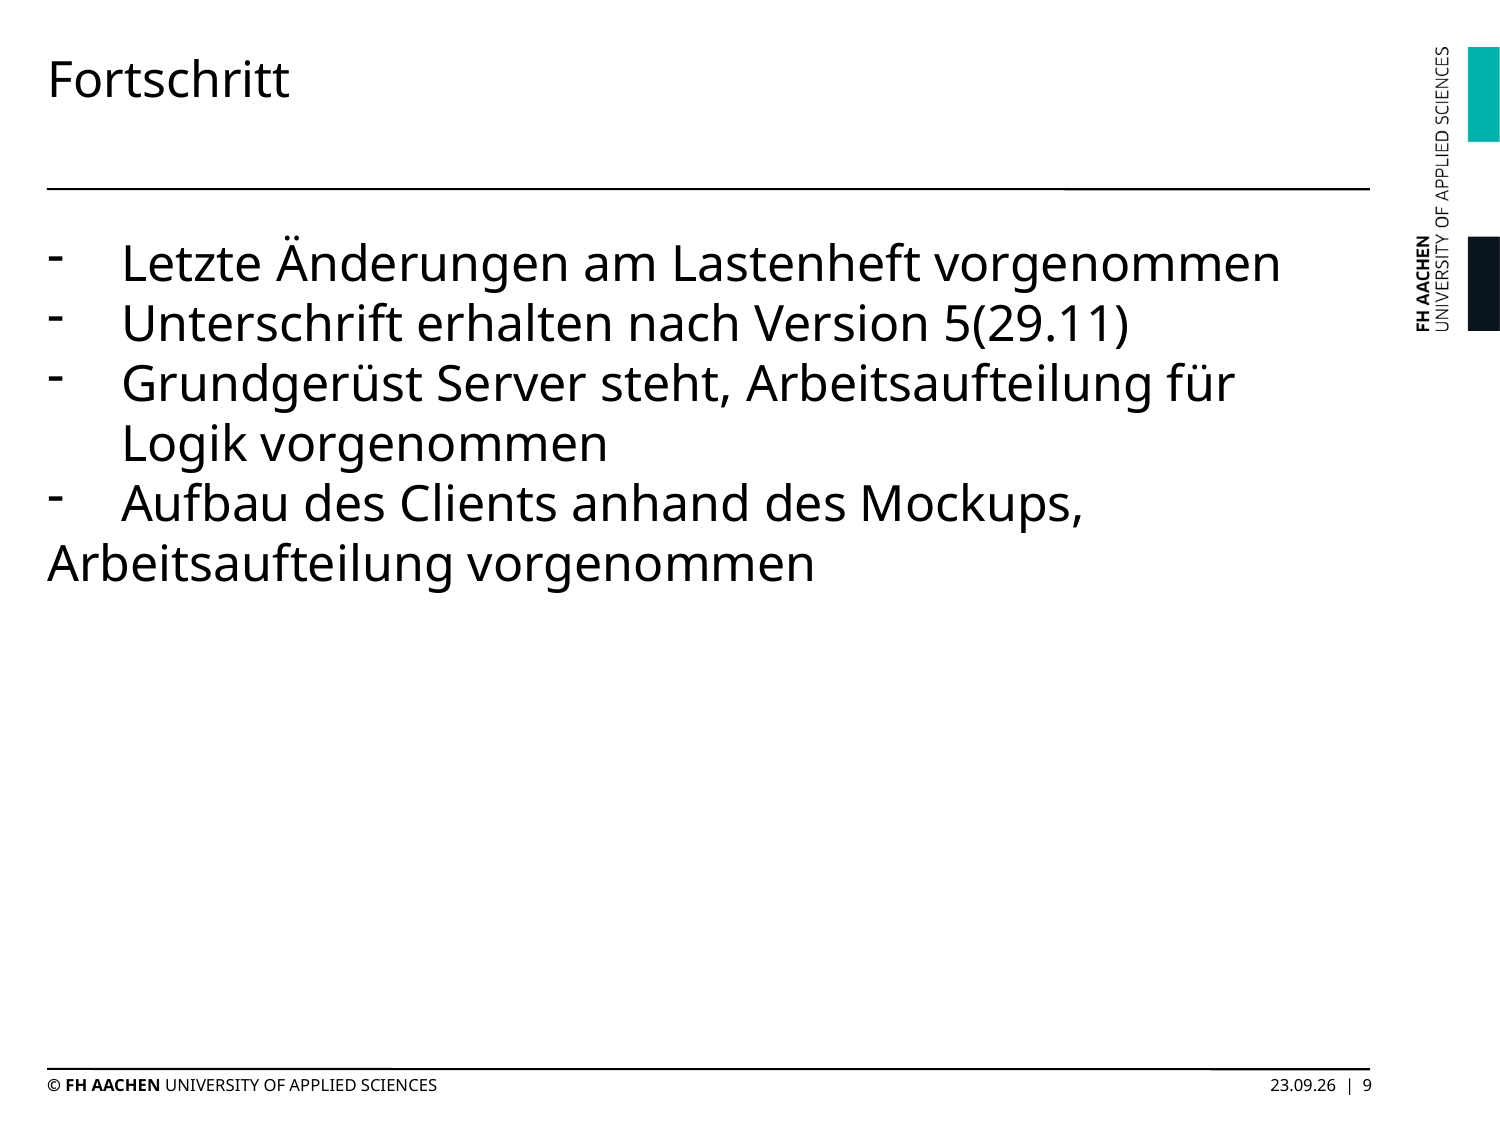

# Fortschritt
 	Letzte Änderungen am Lastenheft vorgenommen
 	Unterschrift erhalten nach Version 5(29.11)
 	Grundgerüst Server steht, Arbeitsaufteilung für 	Logik vorgenommen
 	Aufbau des Clients anhand des Mockups, 		 	Arbeitsaufteilung vorgenommen